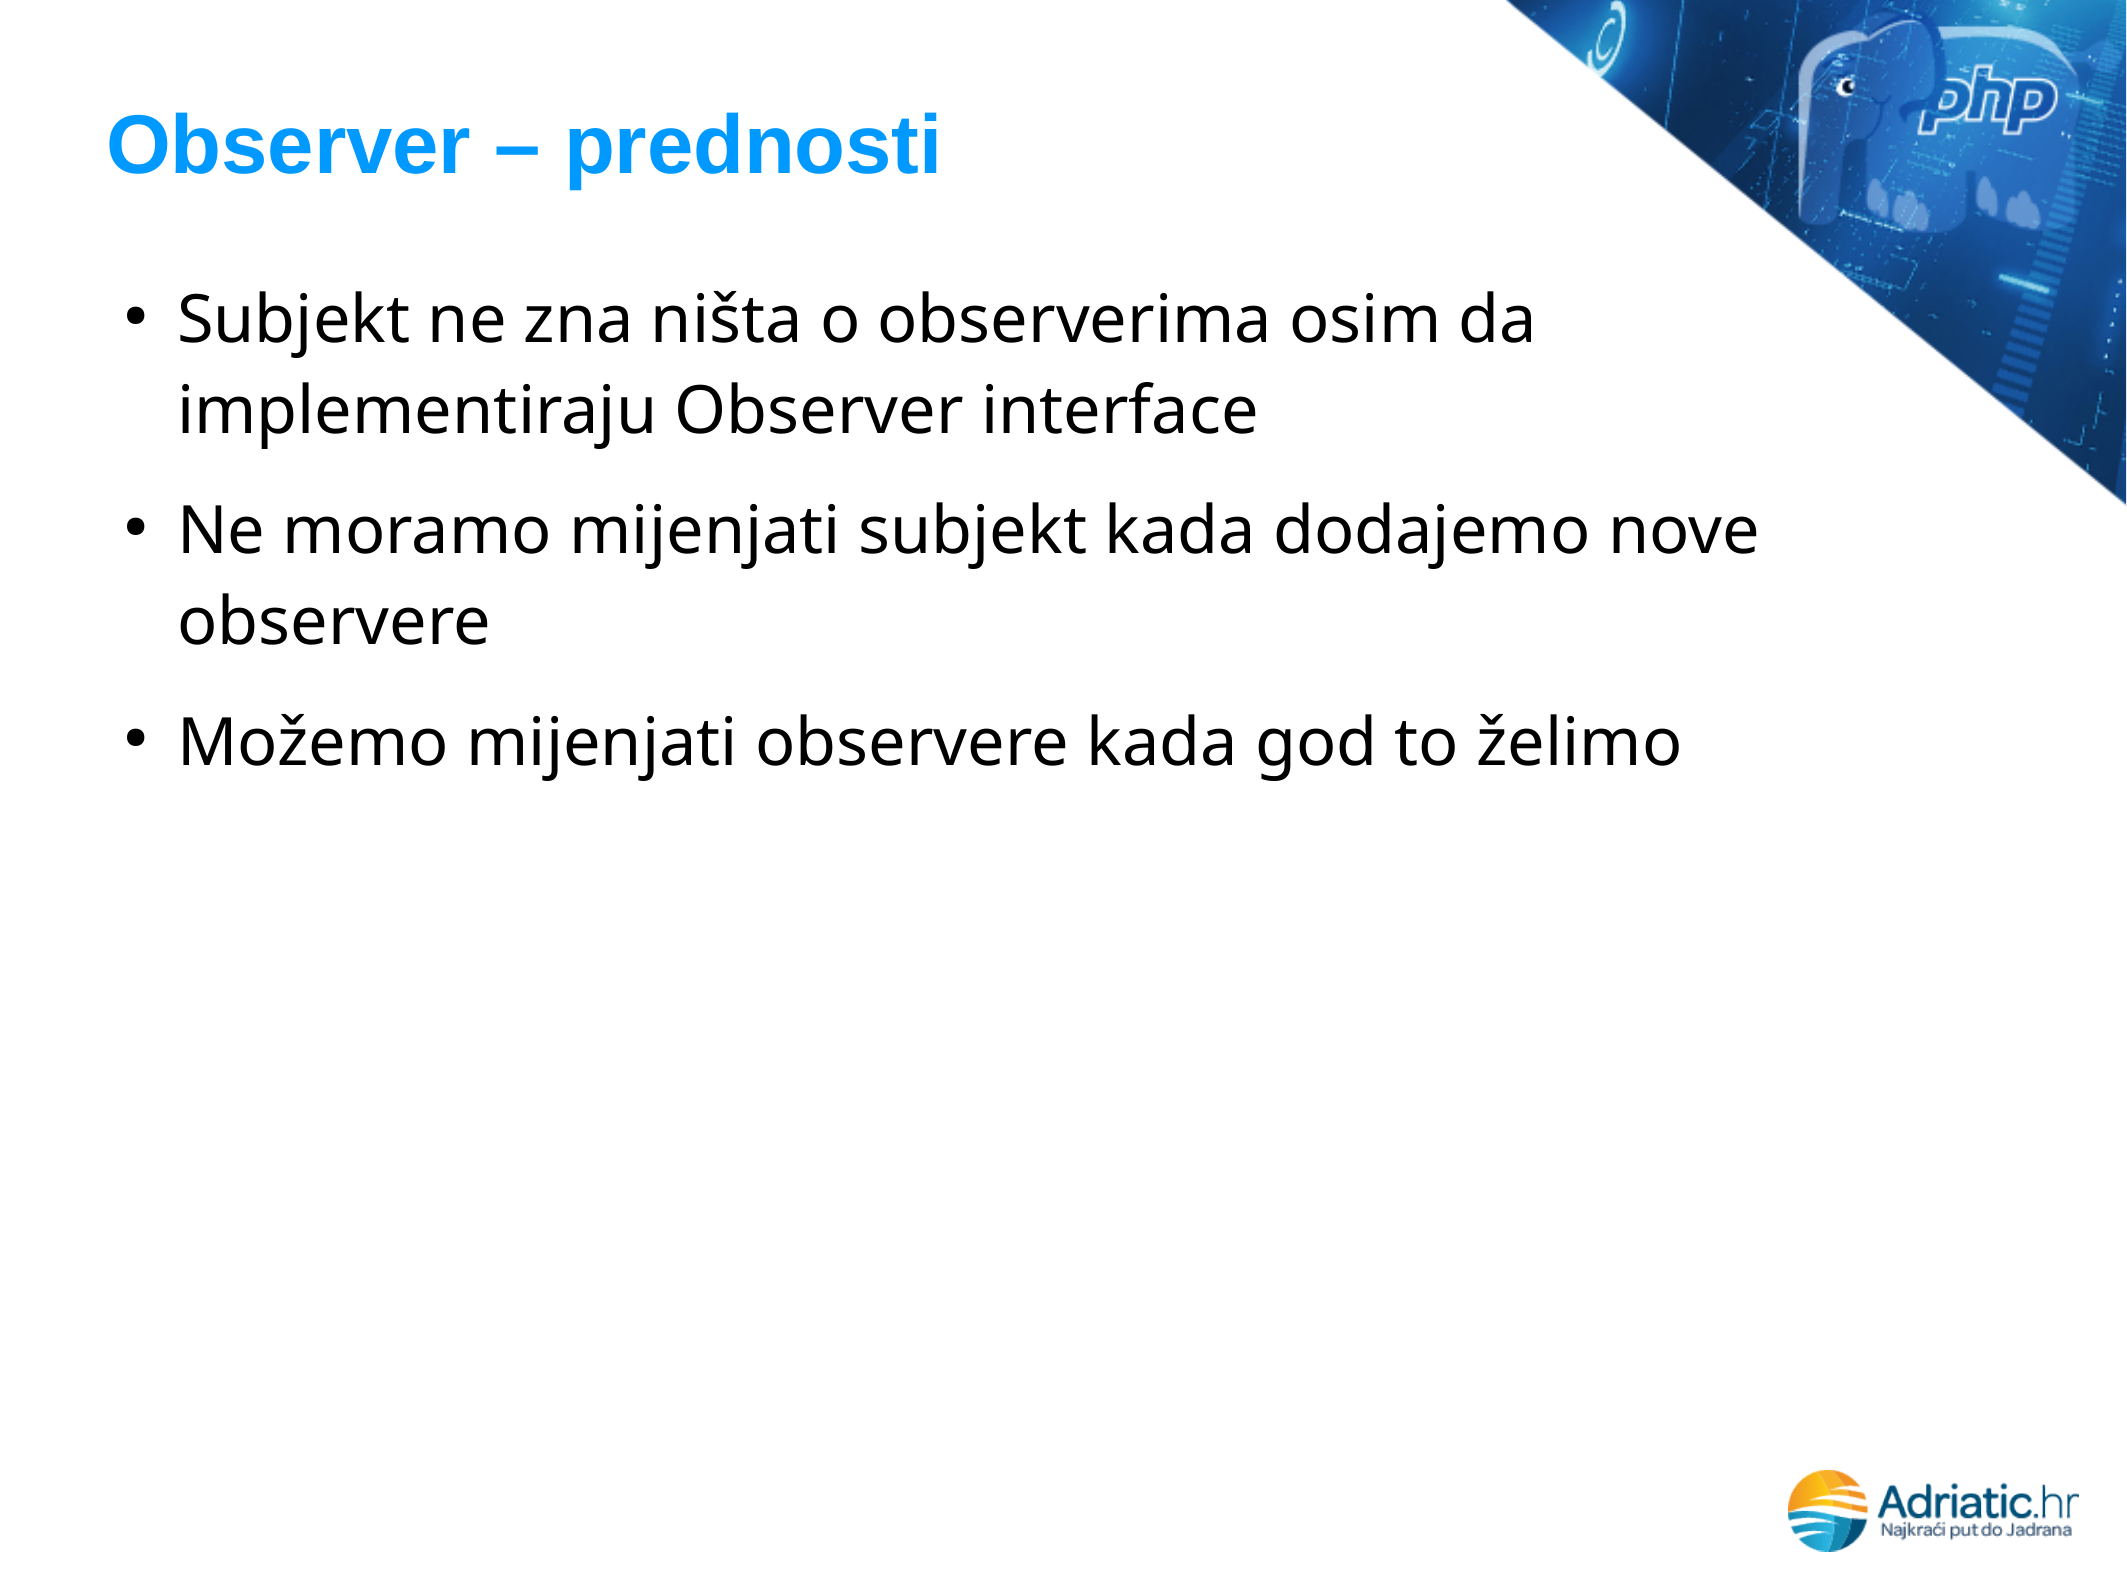

# Observer – prednosti
Subjekt ne zna ništa o observerima osim da implementiraju Observer interface
Ne moramo mijenjati subjekt kada dodajemo nove observere
Možemo mijenjati observere kada god to želimo